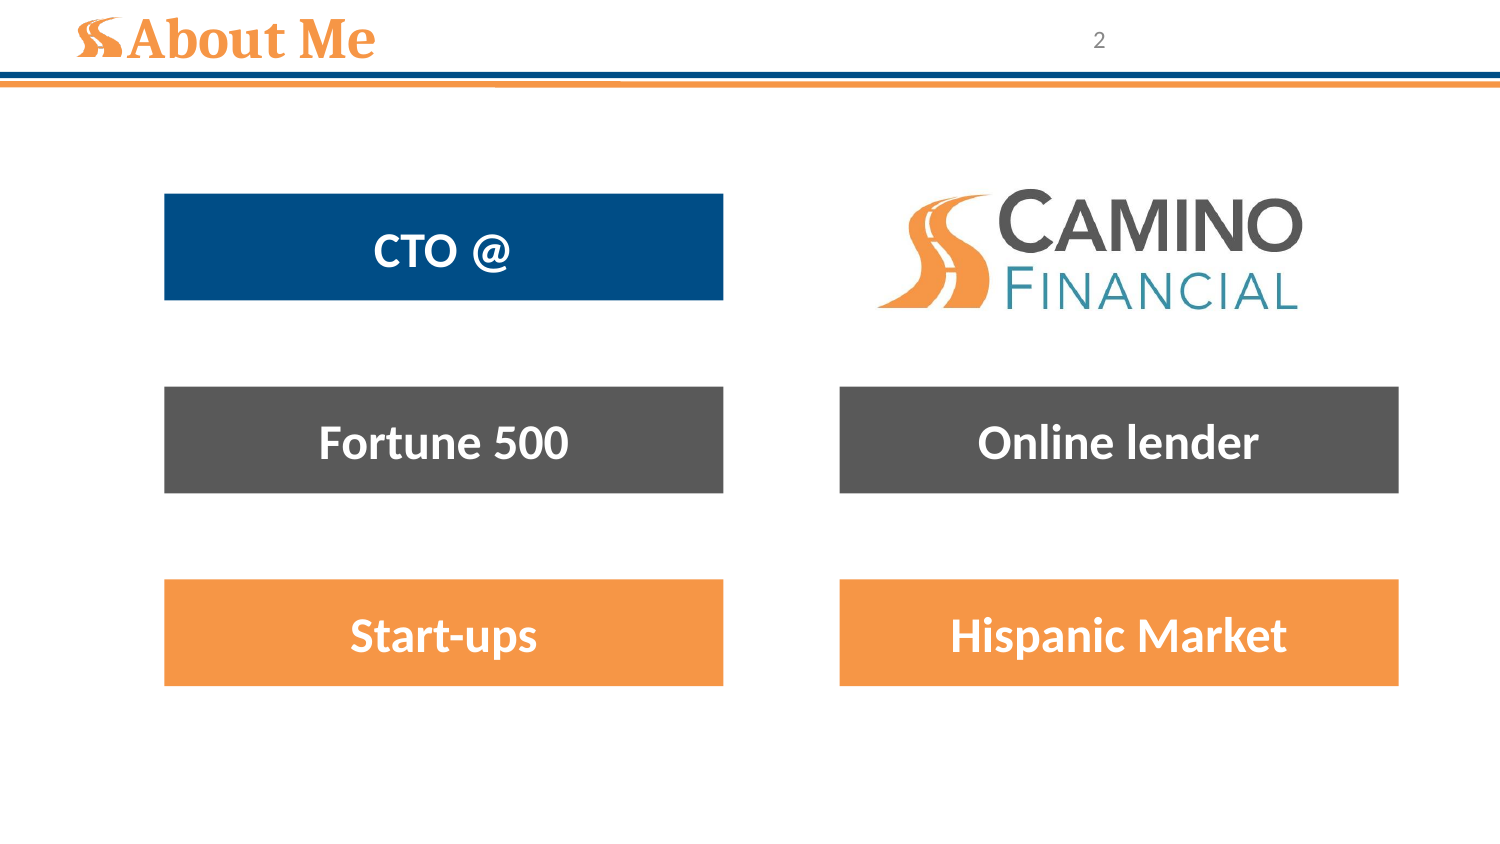

# About Me
CTO @
Fortune 500
Online lender
Start-ups
Hispanic Market